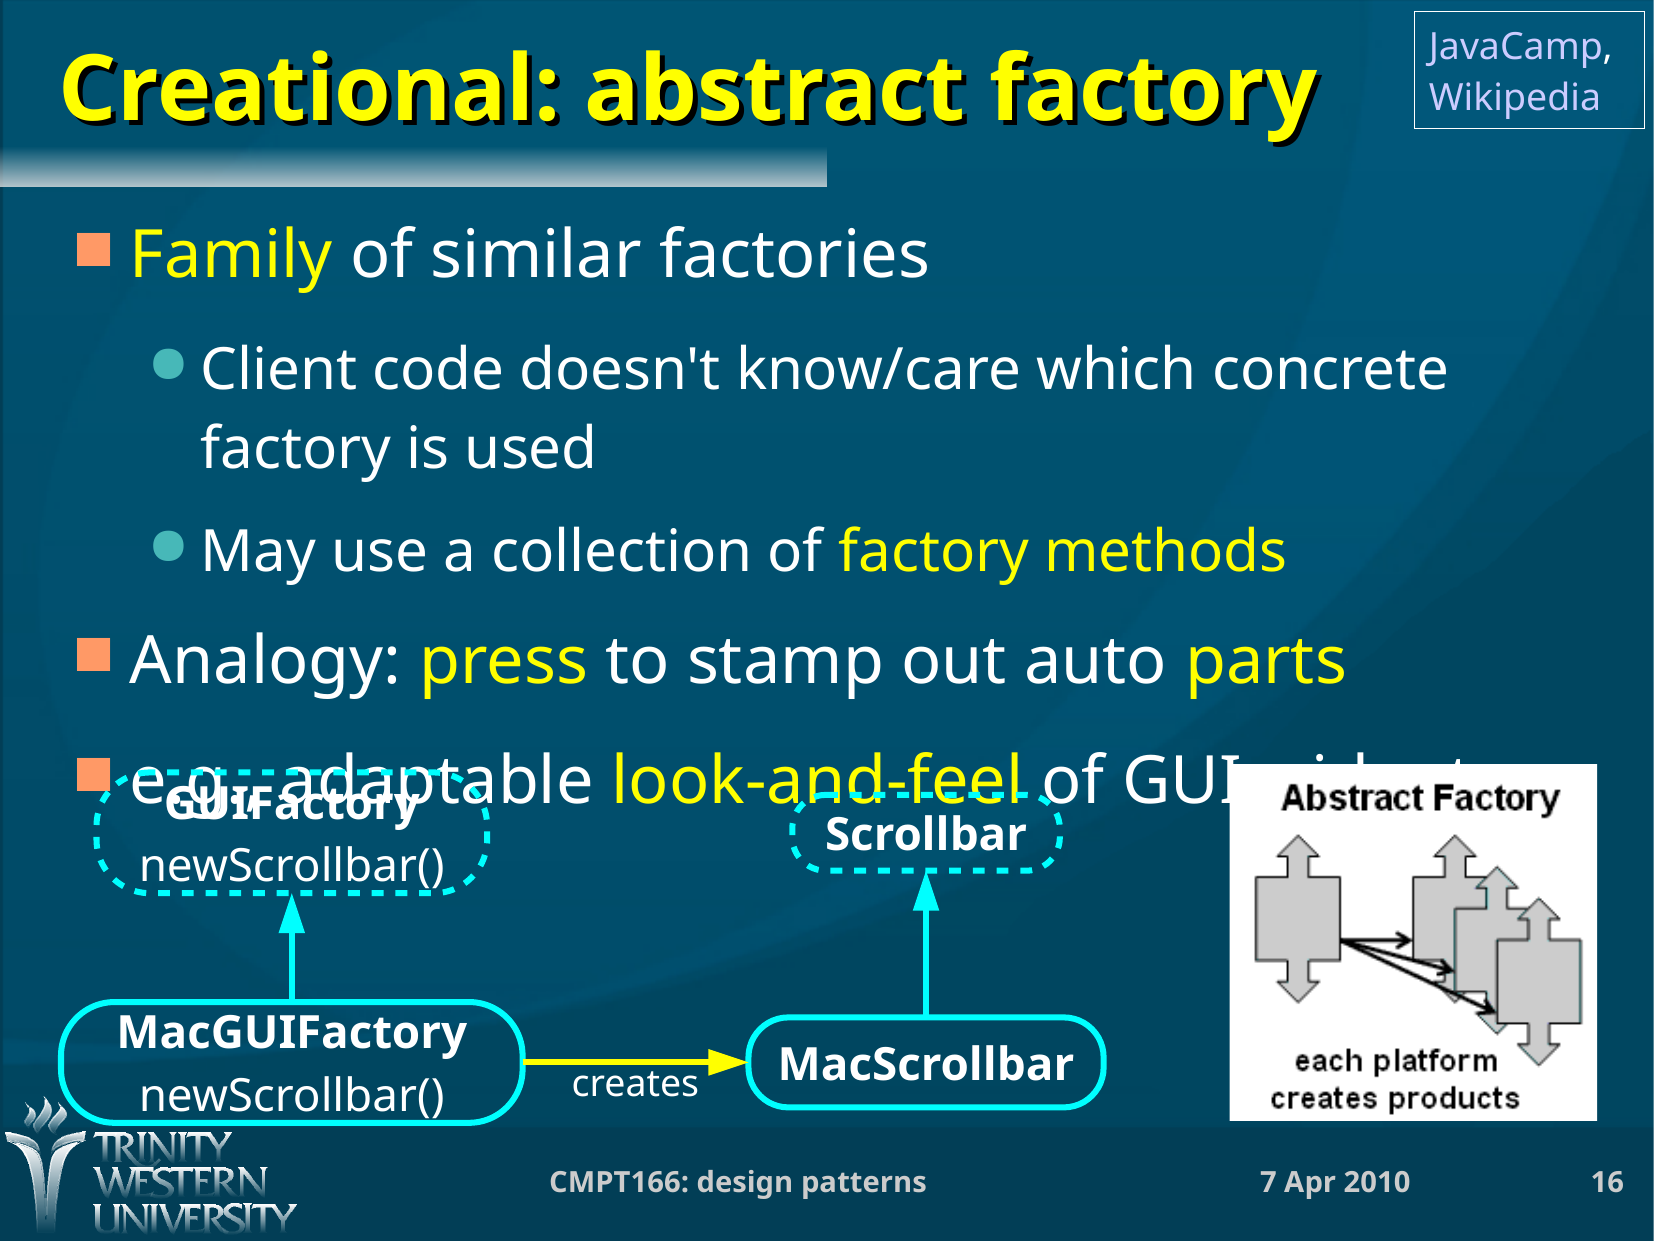

JavaCamp,
Wikipedia
# Creational: abstract factory
Family of similar factories
Client code doesn't know/care which concrete factory is used
May use a collection of factory methods
Analogy: press to stamp out auto parts
e.g., adaptable look-and-feel of GUI widgets
GUIFactory
newScrollbar()
Scrollbar
MacGUIFactory
newScrollbar()
MacScrollbar
CMPT166: design patterns
7 Apr 2010
16